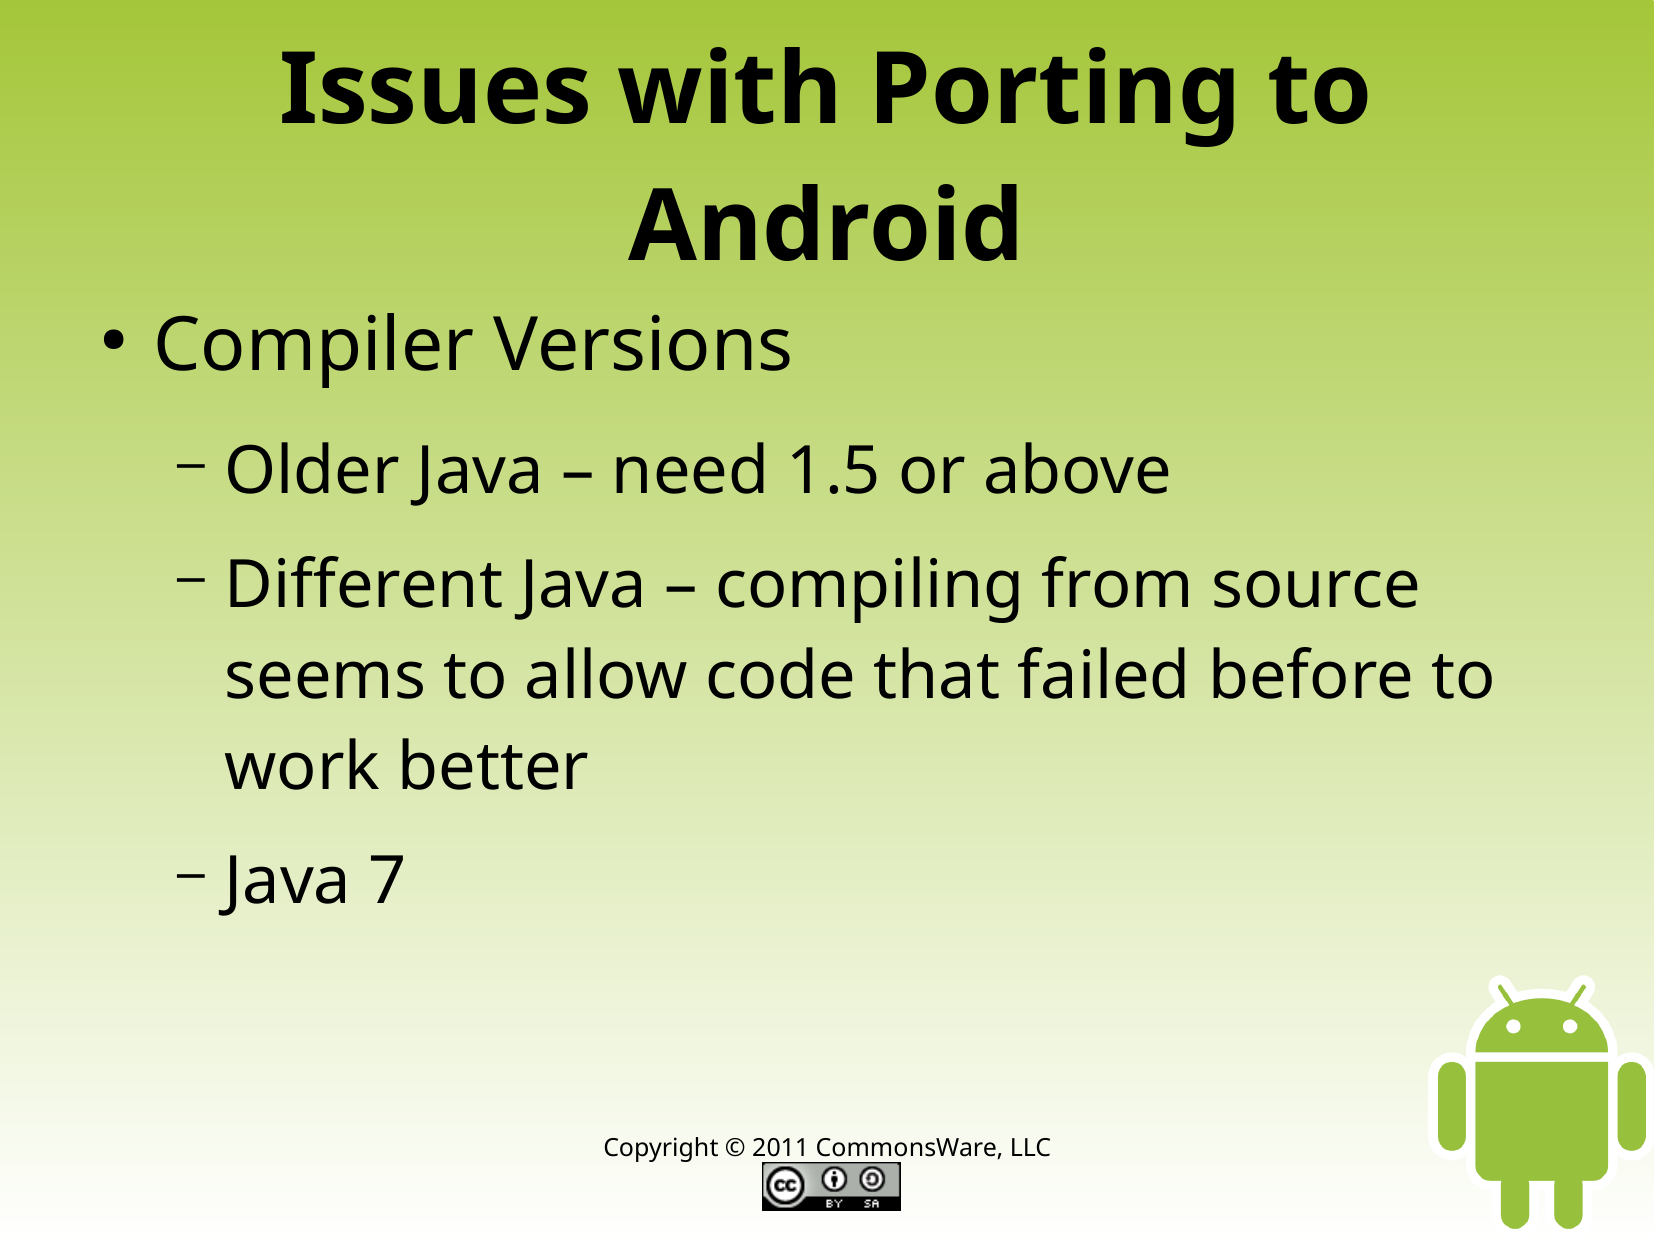

# Issues with Porting to Android
Compiler Versions
Older Java – need 1.5 or above
Different Java – compiling from source seems to allow code that failed before to work better
Java 7